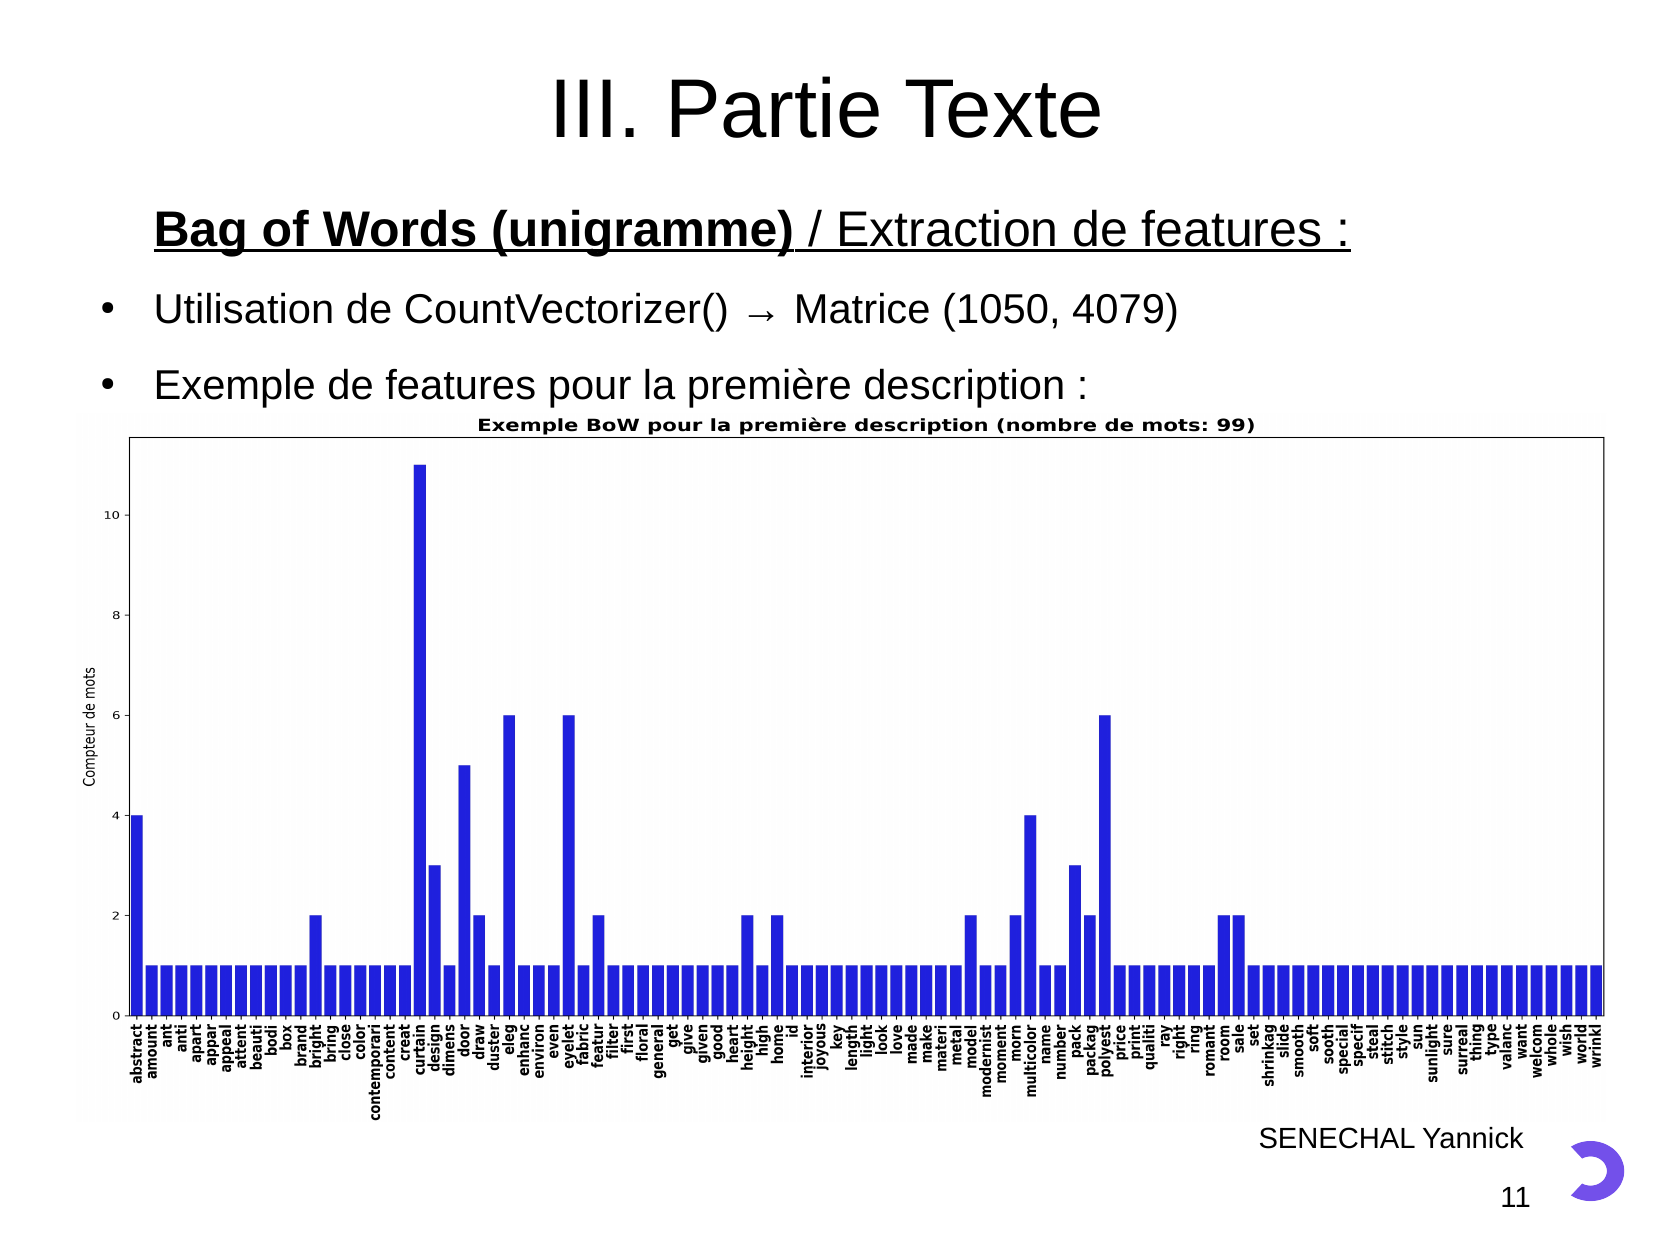

# III. Partie Texte
Bag of Words (unigramme) / Extraction de features :
Utilisation de CountVectorizer() → Matrice (1050, 4079)
Exemple de features pour la première description :
SENECHAL Yannick
11